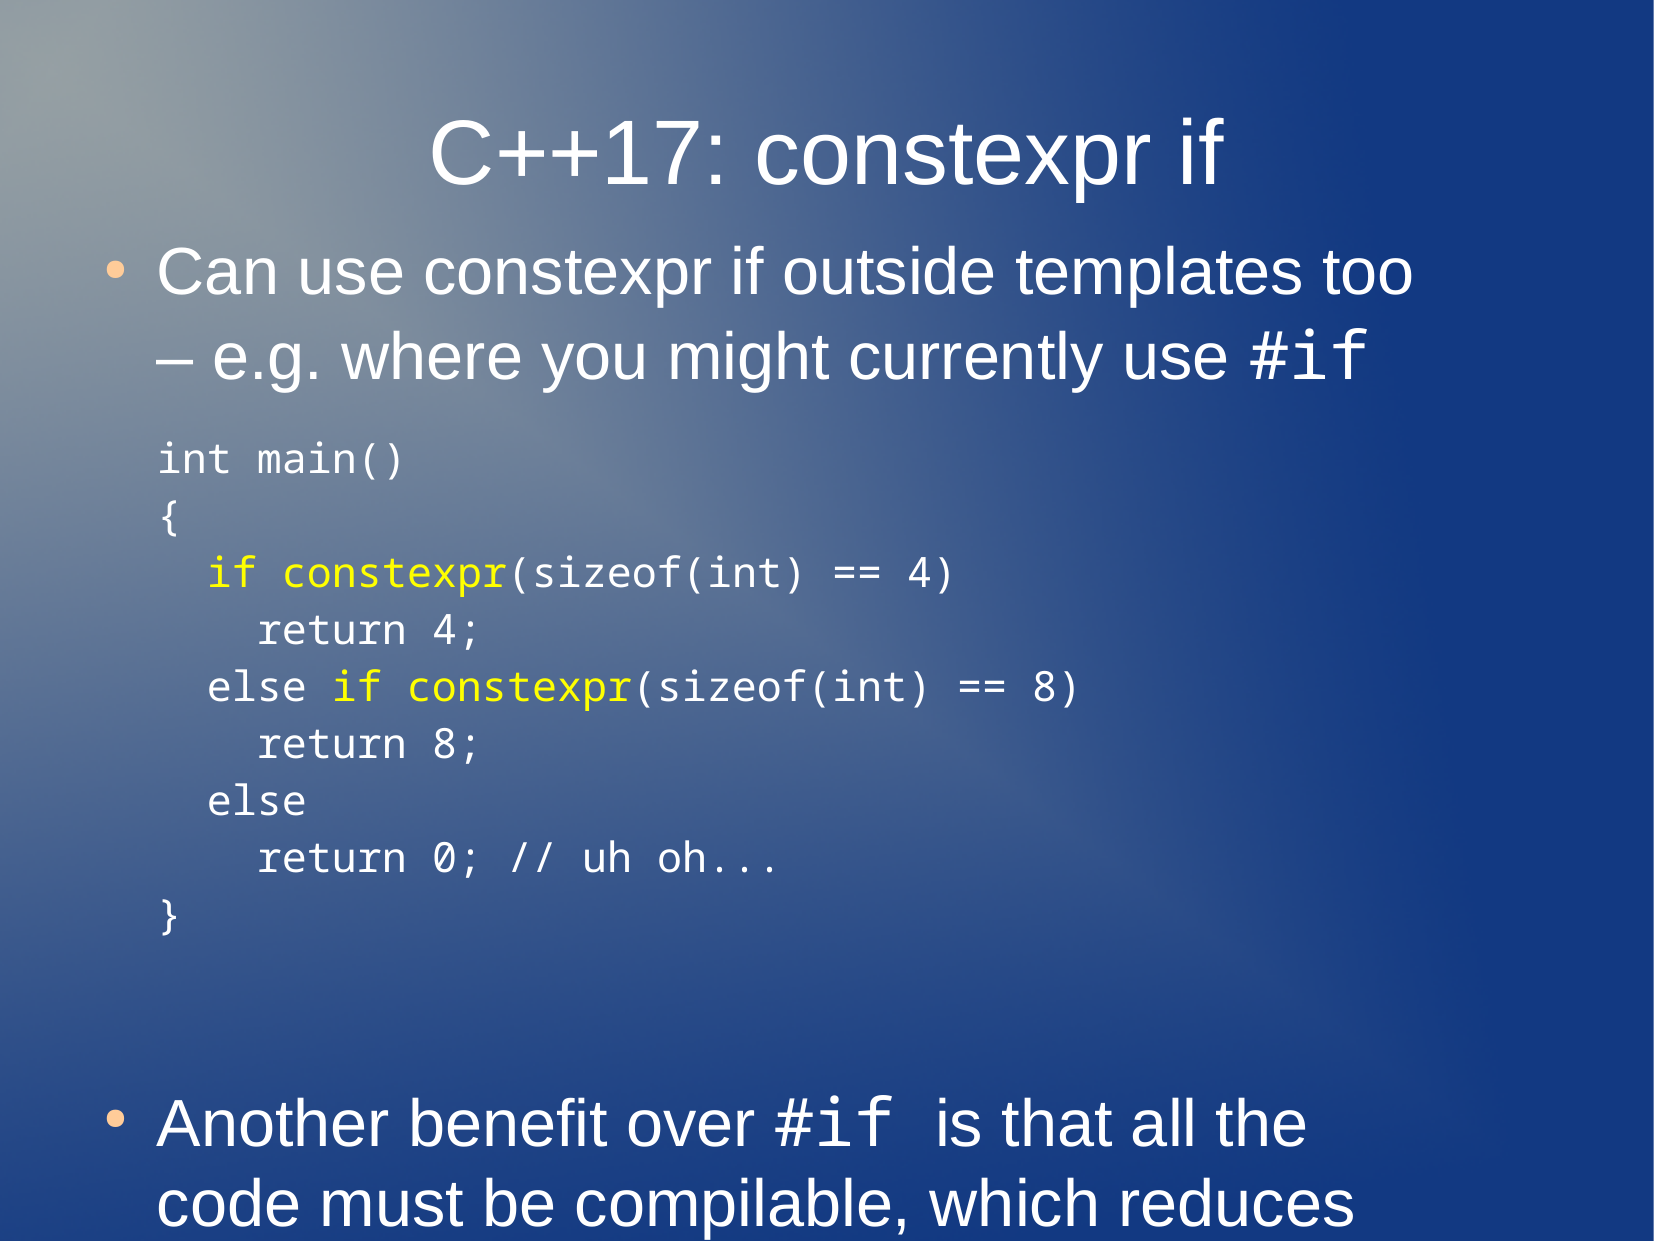

# C++17: constexpr if
Can use constexpr if outside templates too – e.g. where you might currently use #if
int main()
{
 if constexpr(sizeof(int) == 4)
 return 4;
 else if constexpr(sizeof(int) == 8)
 return 8;
 else
 return 0; // uh oh...
}
Another benefit over #if is that all the code must be compilable, which reduces 'bit-rot'